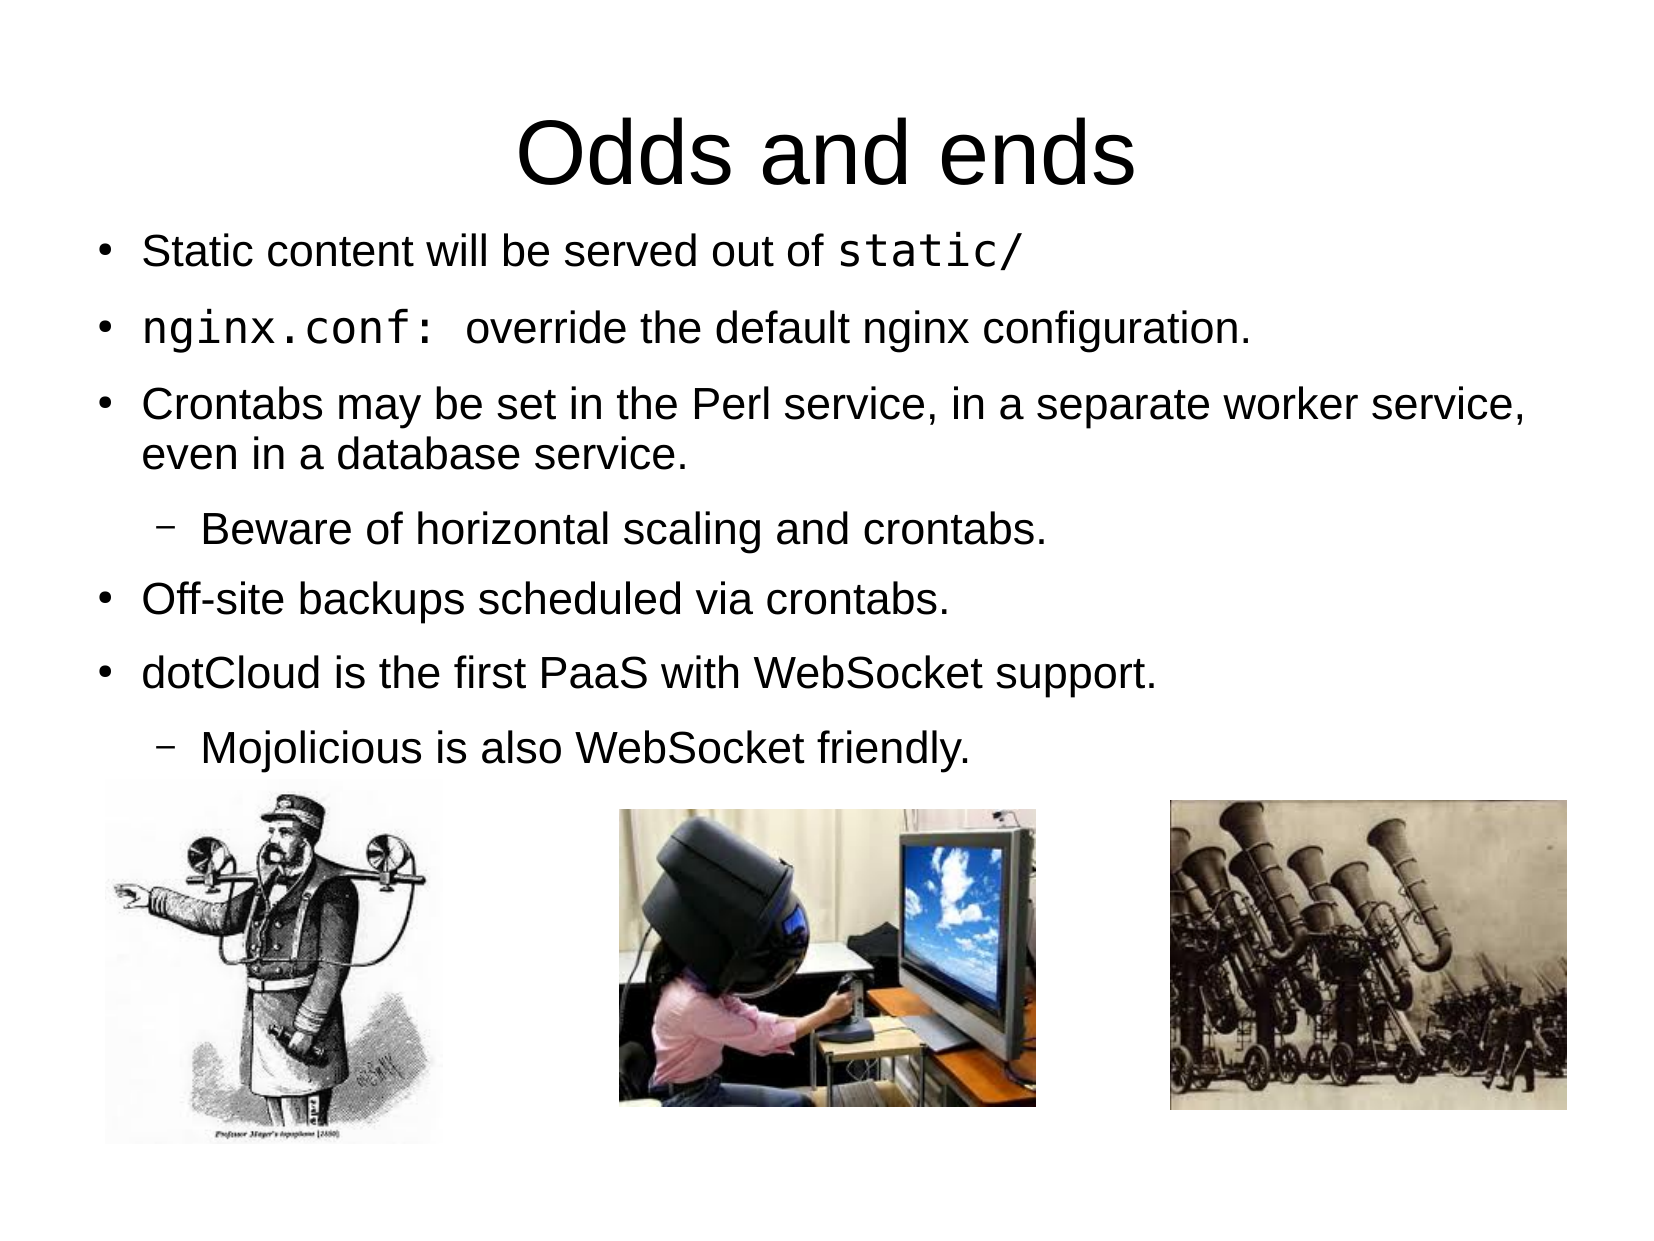

# Odds and ends
Static content will be served out of static/
nginx.conf: override the default nginx configuration.
Crontabs may be set in the Perl service, in a separate worker service, even in a database service.
Beware of horizontal scaling and crontabs.
Off-site backups scheduled via crontabs.
dotCloud is the first PaaS with WebSocket support.
Mojolicious is also WebSocket friendly.